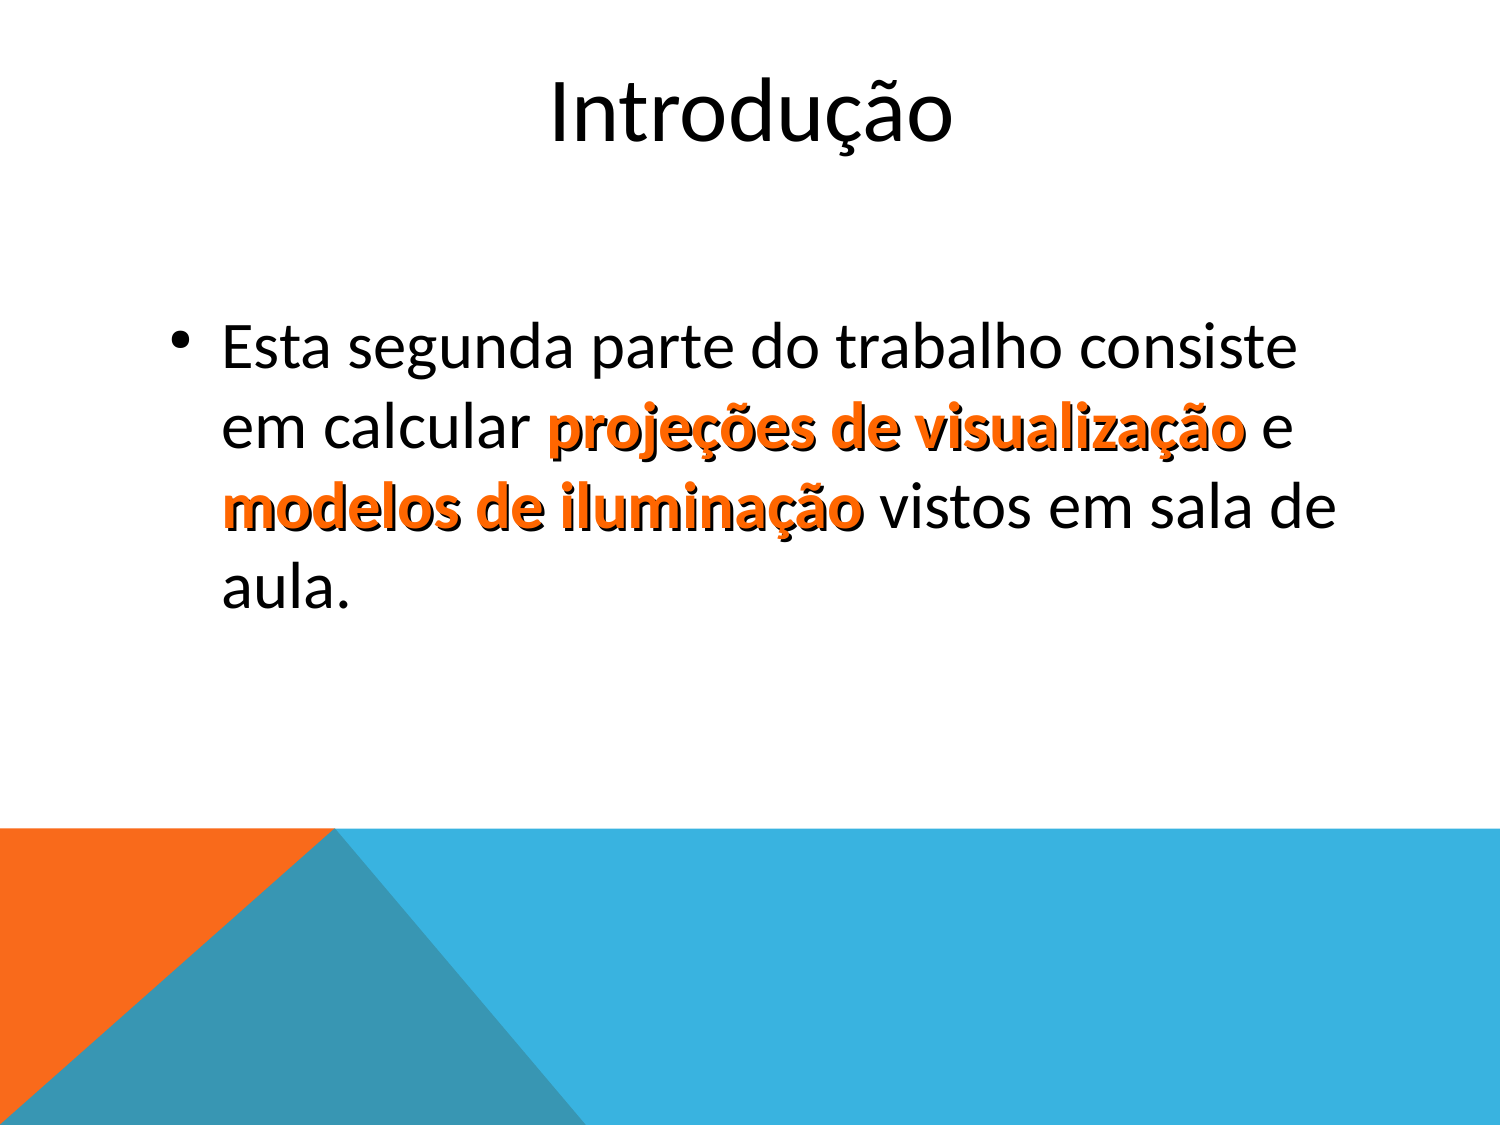

# Introdução
Esta segunda parte do trabalho consiste em calcular projeções de visualização e modelos de iluminação vistos em sala de aula.